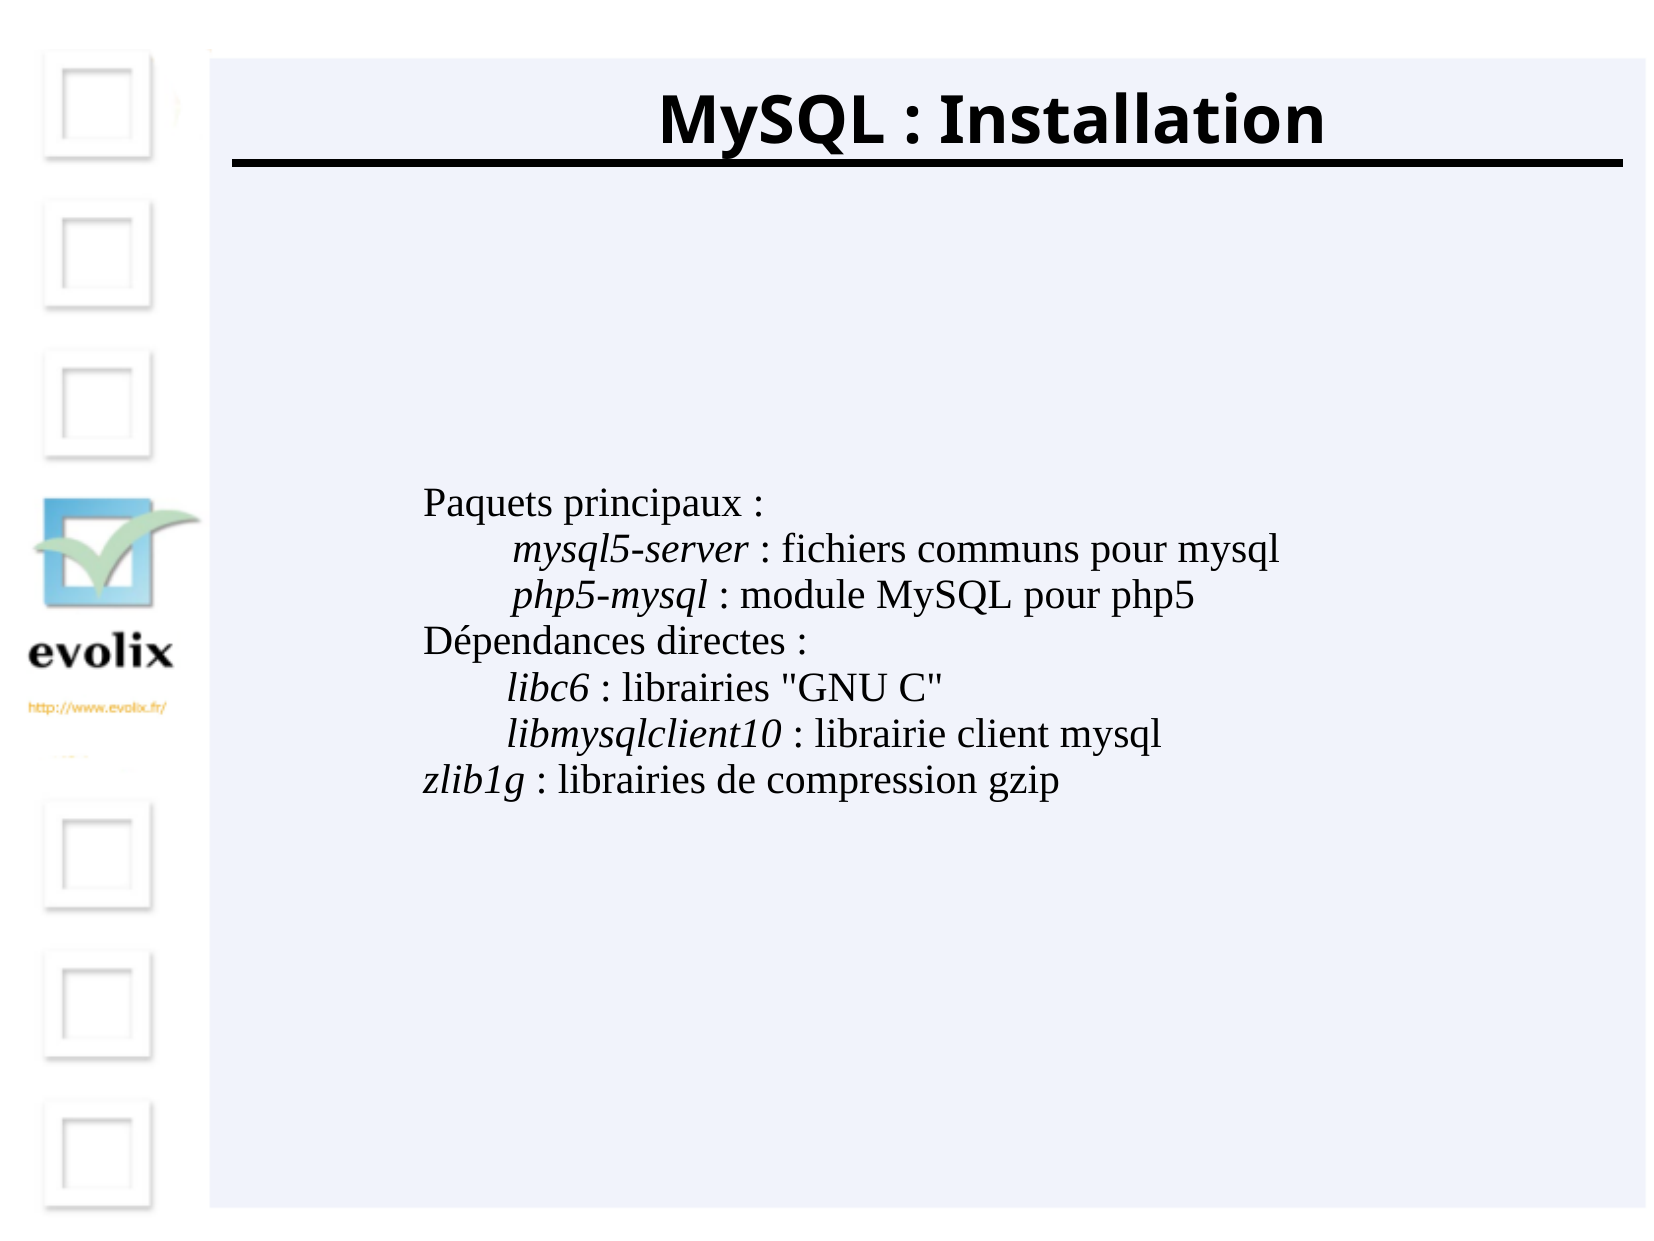

MySQL : Installation
# Paquets principaux :
mysql5-server : fichiers communs pour mysql
php5-mysql : module MySQL pour php5
Dépendances directes :
libc6 : librairies "GNU C"
libmysqlclient10 : librairie client mysql
zlib1g : librairies de compression gzip